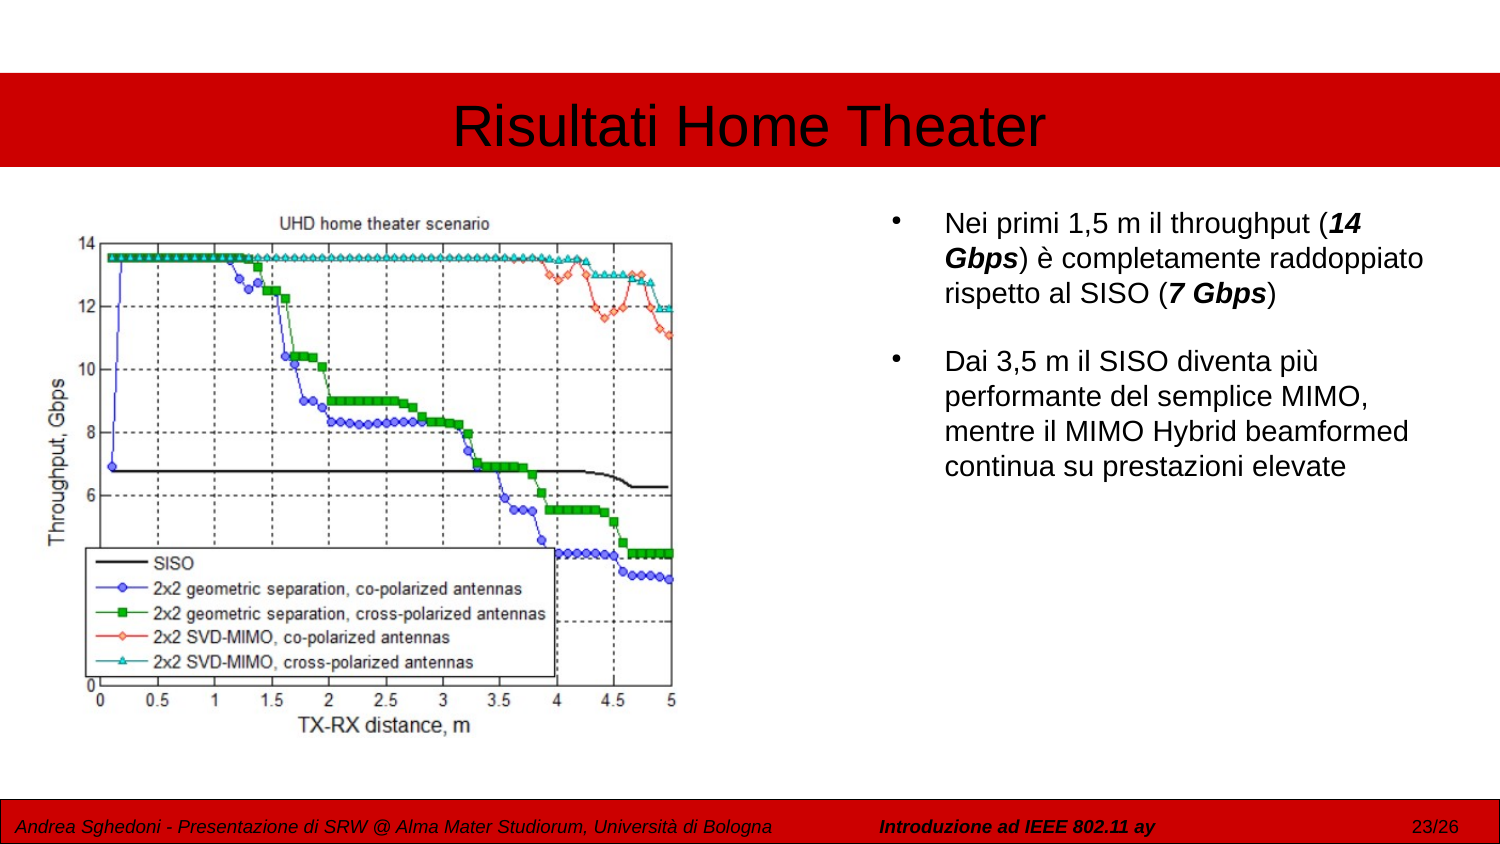

Risultati Home Theater
# Nei primi 1,5 m il throughput (14 Gbps) è completamente raddoppiato rispetto al SISO (7 Gbps)
Dai 3,5 m il SISO diventa più performante del semplice MIMO, mentre il MIMO Hybrid beamformed continua su prestazioni elevate
Andrea Sghedoni - Presentazione di SRW @ Alma Mater Studiorum, Università di Bologna 	 Introduzione ad IEEE 802.11 ay 		 23/26